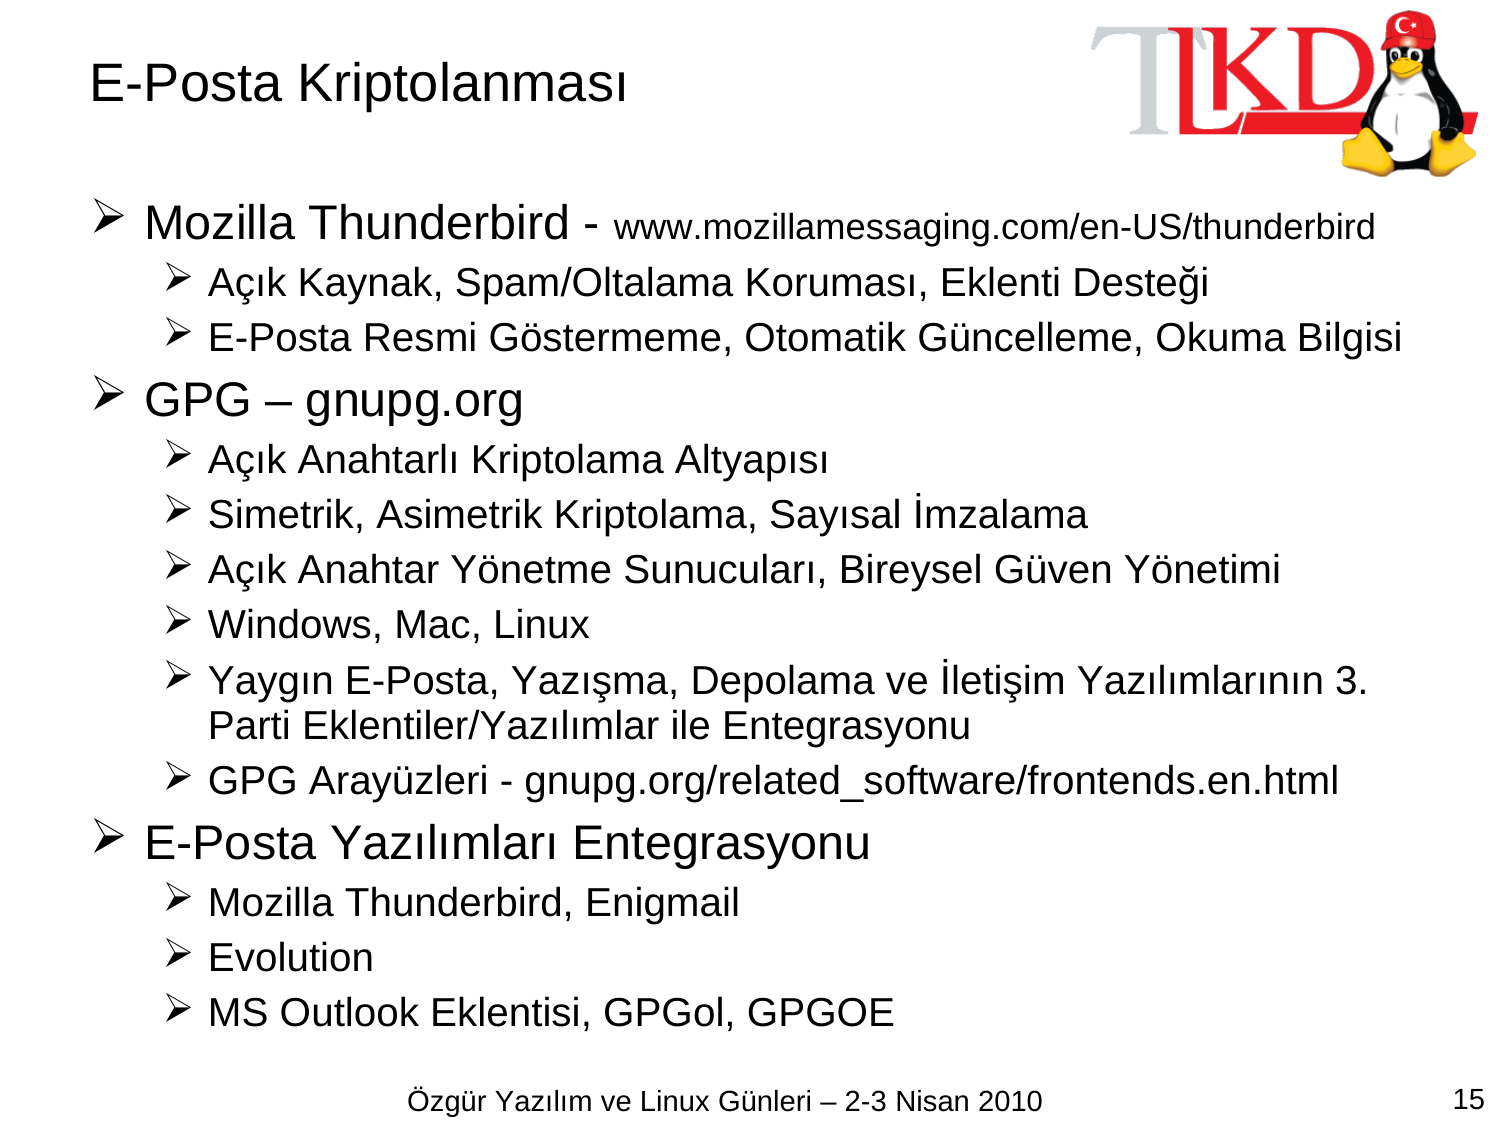

# E-Posta Kriptolanması
Mozilla Thunderbird - www.mozillamessaging.com/en-US/thunderbird
Açık Kaynak, Spam/Oltalama Koruması, Eklenti Desteği
E-Posta Resmi Göstermeme, Otomatik Güncelleme, Okuma Bilgisi
GPG – gnupg.org
Açık Anahtarlı Kriptolama Altyapısı
Simetrik, Asimetrik Kriptolama, Sayısal İmzalama
Açık Anahtar Yönetme Sunucuları, Bireysel Güven Yönetimi
Windows, Mac, Linux
Yaygın E-Posta, Yazışma, Depolama ve İletişim Yazılımlarının 3. Parti Eklentiler/Yazılımlar ile Entegrasyonu
GPG Arayüzleri - gnupg.org/related_software/frontends.en.html
E-Posta Yazılımları Entegrasyonu
Mozilla Thunderbird, Enigmail
Evolution
MS Outlook Eklentisi, GPGol, GPGOE
15